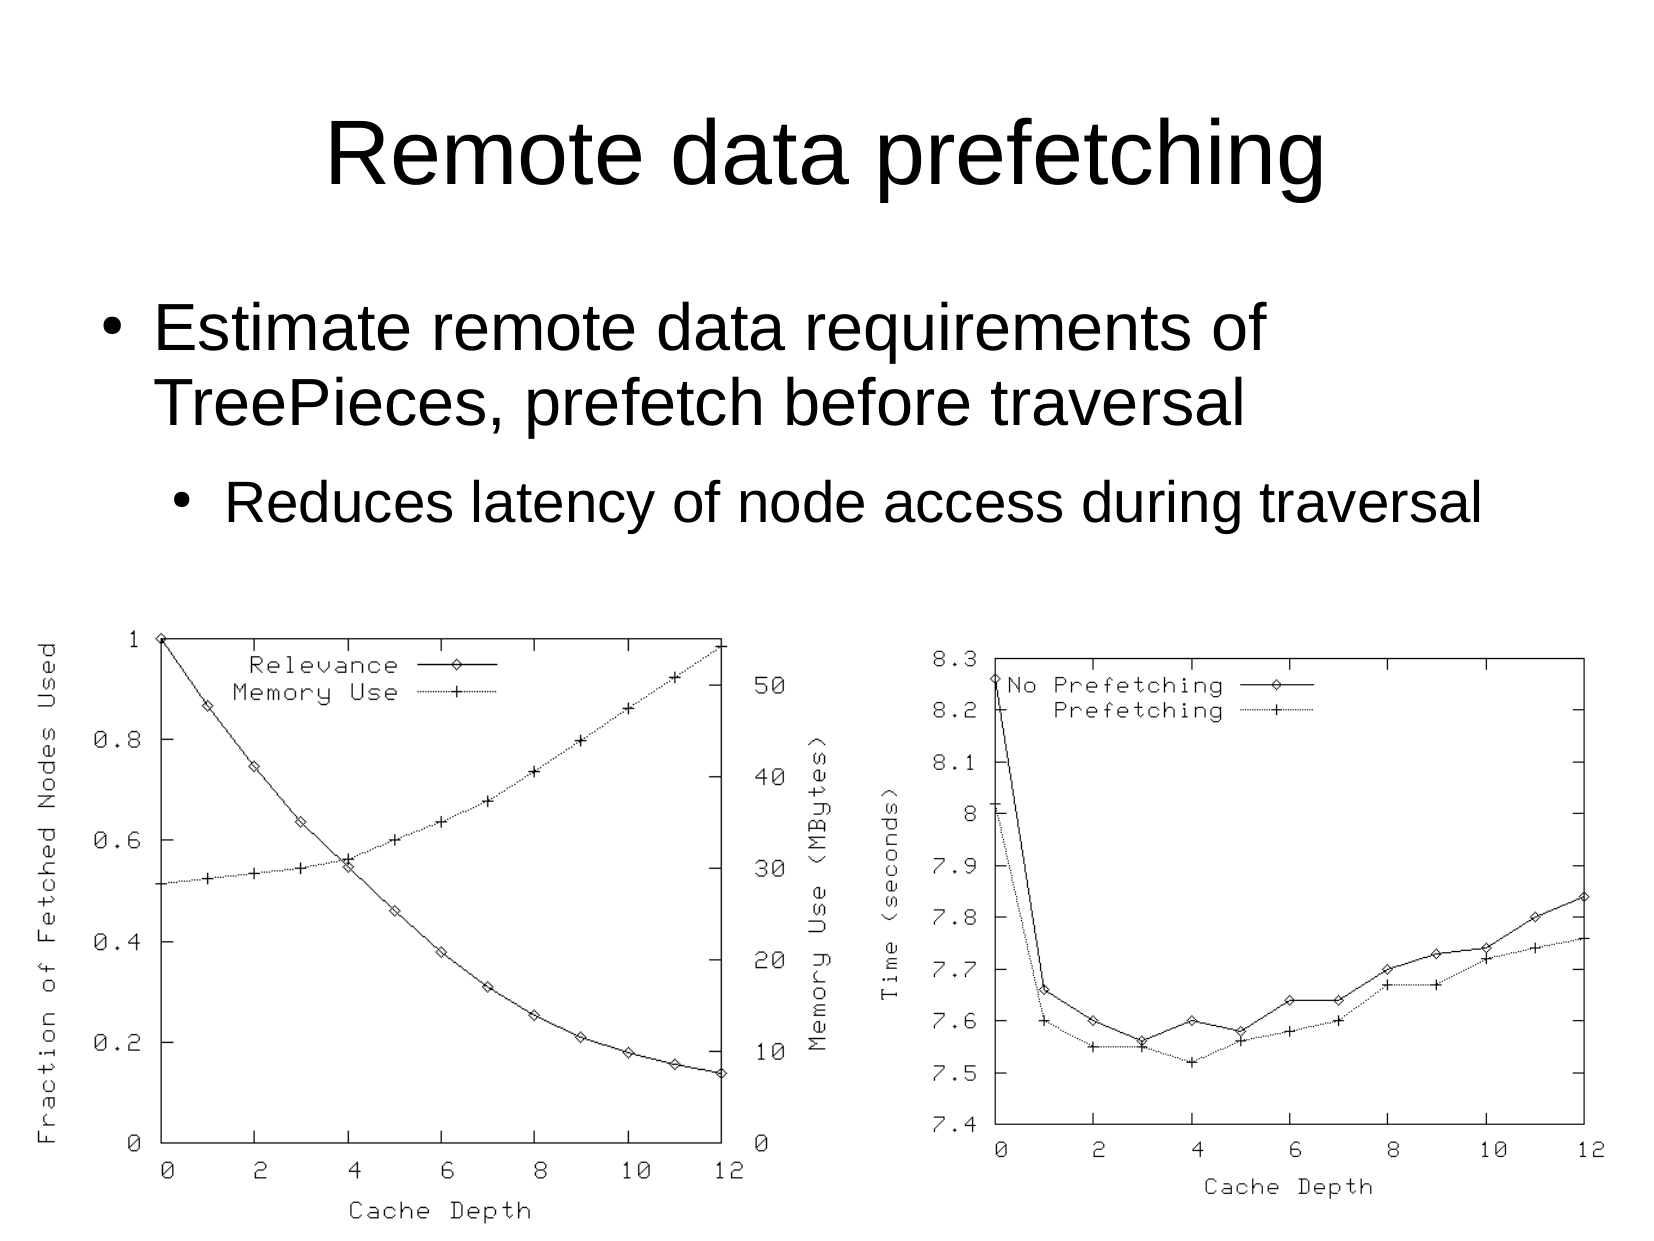

# Remote data prefetching
Estimate remote data requirements of TreePieces, prefetch before traversal
Reduces latency of node access during traversal